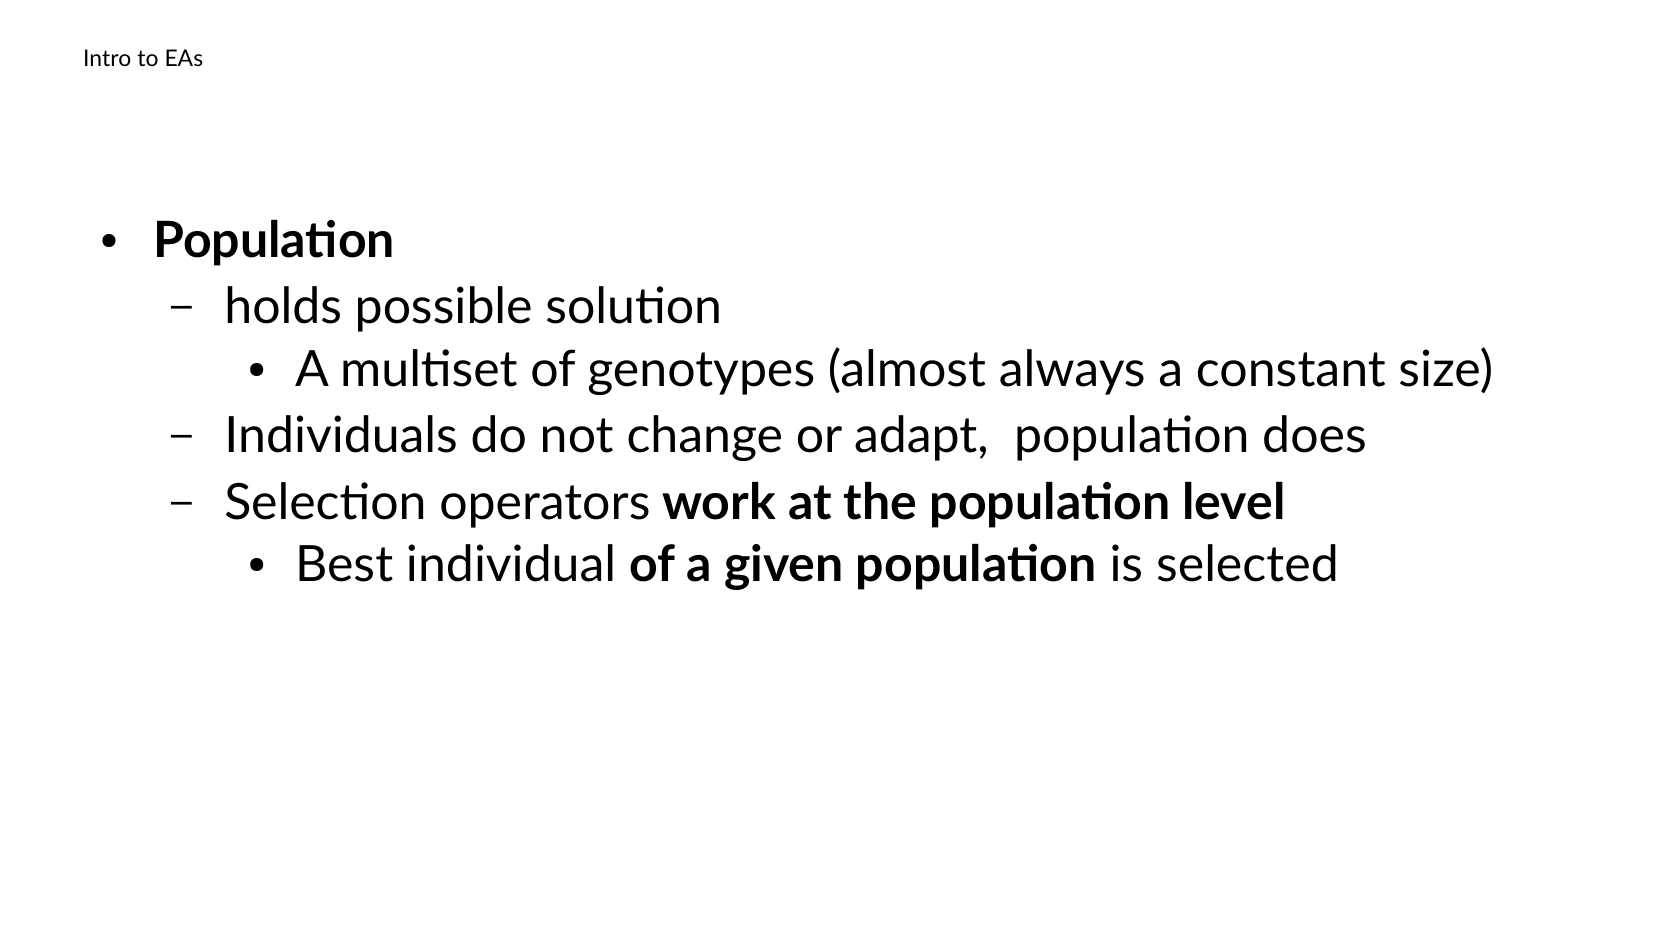

# Intro to EAs
Population
holds possible solution
A multiset of genotypes (almost always a constant size)
Individuals do not change or adapt, population does
Selection operators work at the population level
Best individual of a given population is selected